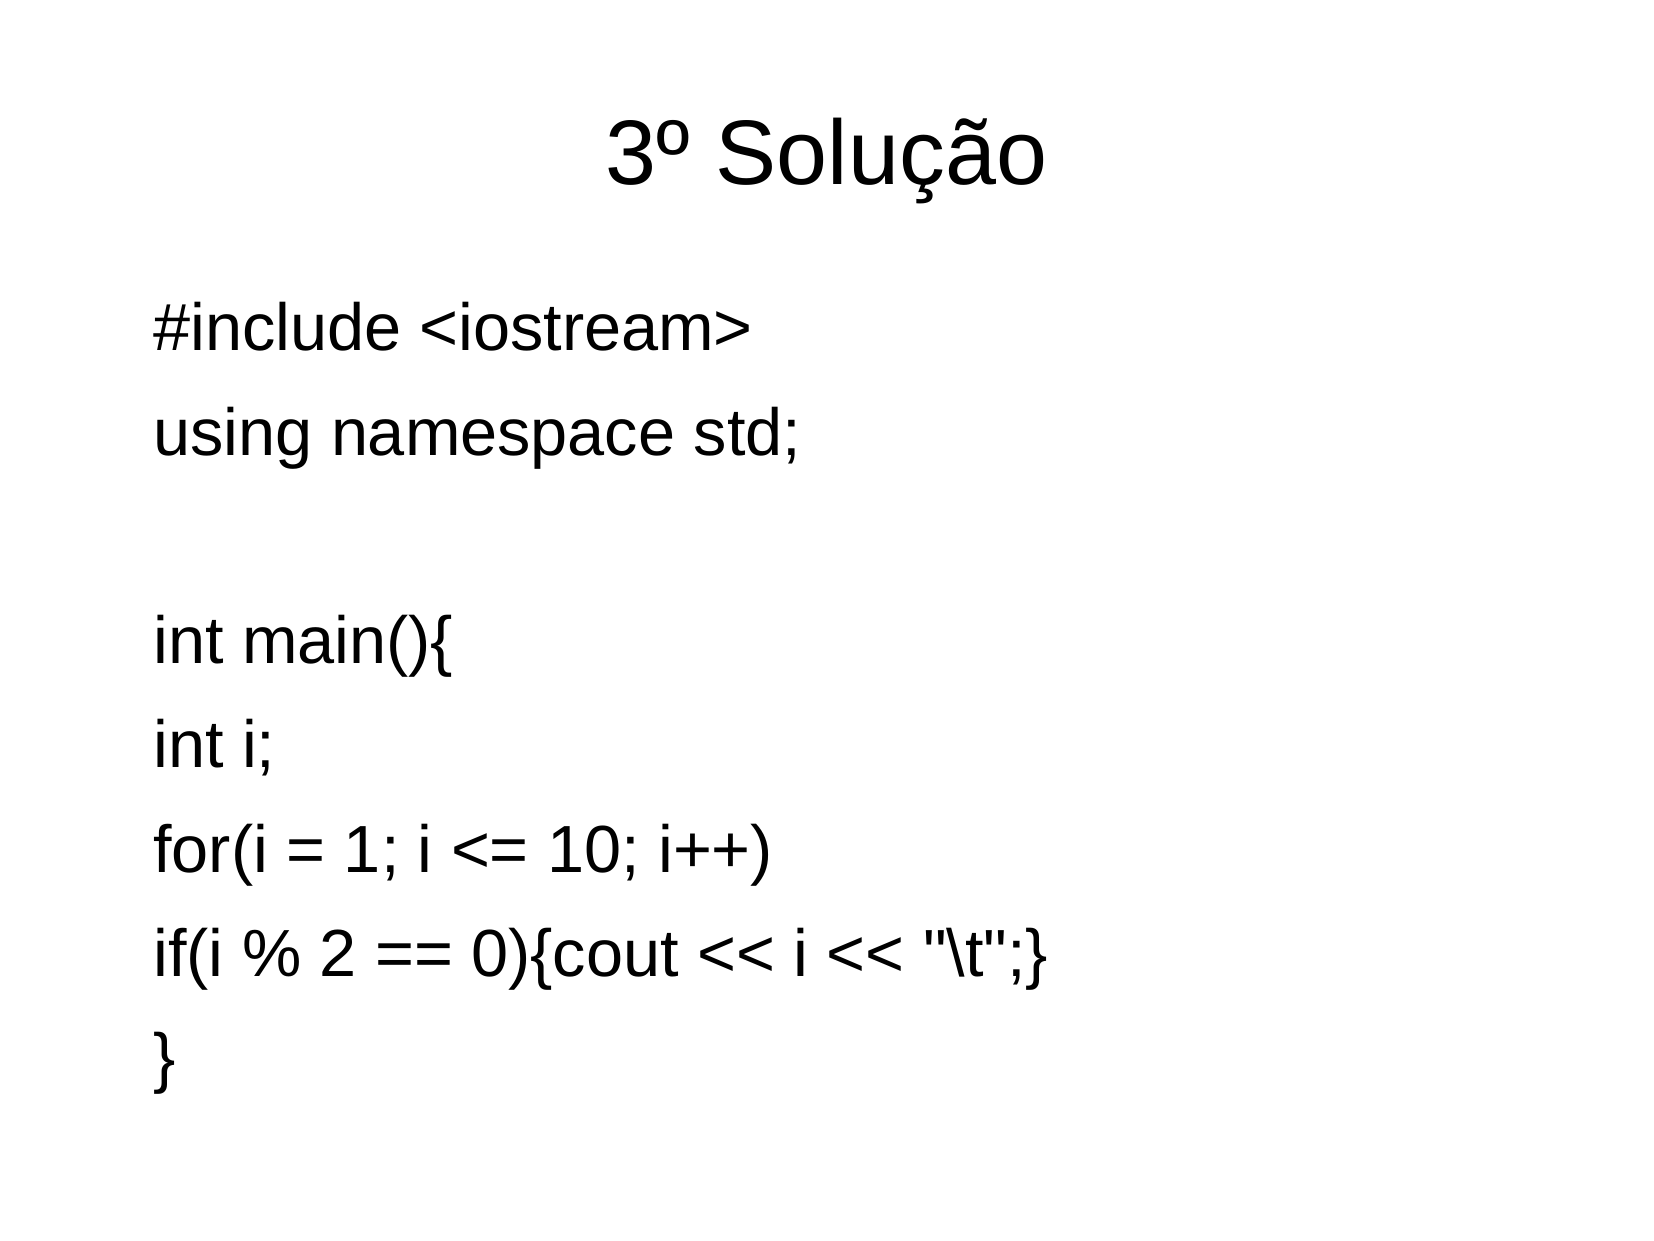

# 3º Solução
#include <iostream>
using namespace std;
int main(){
int i;
for(i = 1; i <= 10; i++)
if(i % 2 == 0){cout << i << "\t";}
}